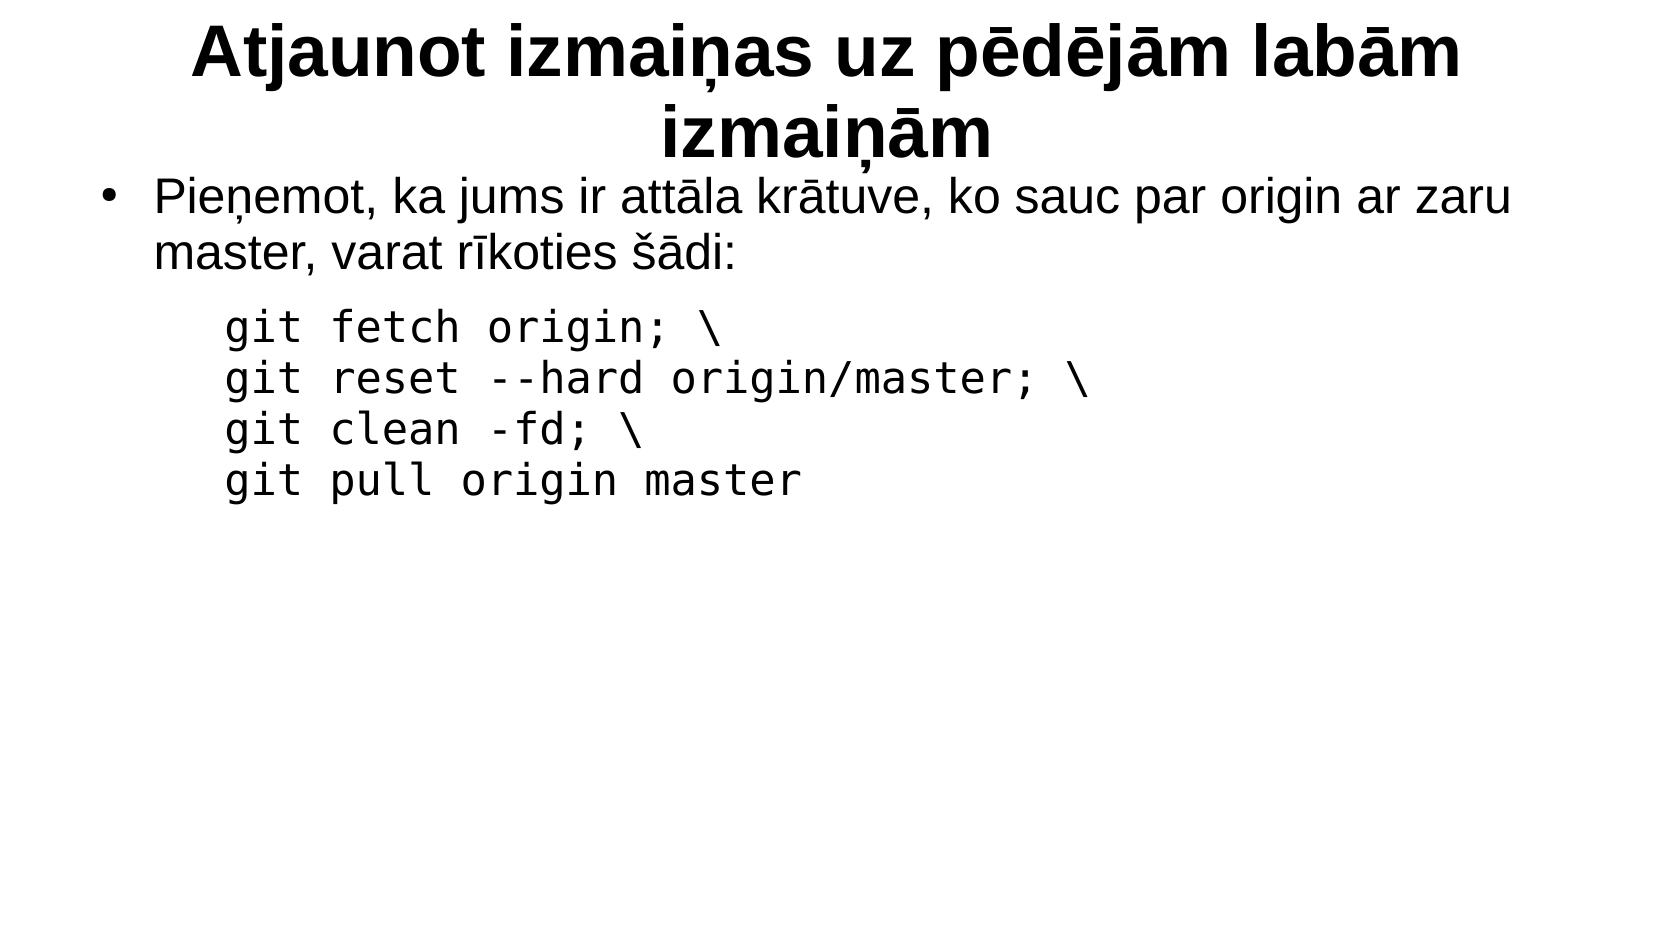

# Atjaunot izmaiņas uz pēdējām labām izmaiņām
Pieņemot, ka jums ir attāla krātuve, ko sauc par origin ar zaru master, varat rīkoties šādi:
git fetch origin; \
git reset --hard origin/master; \
git clean -fd; \
git pull origin master